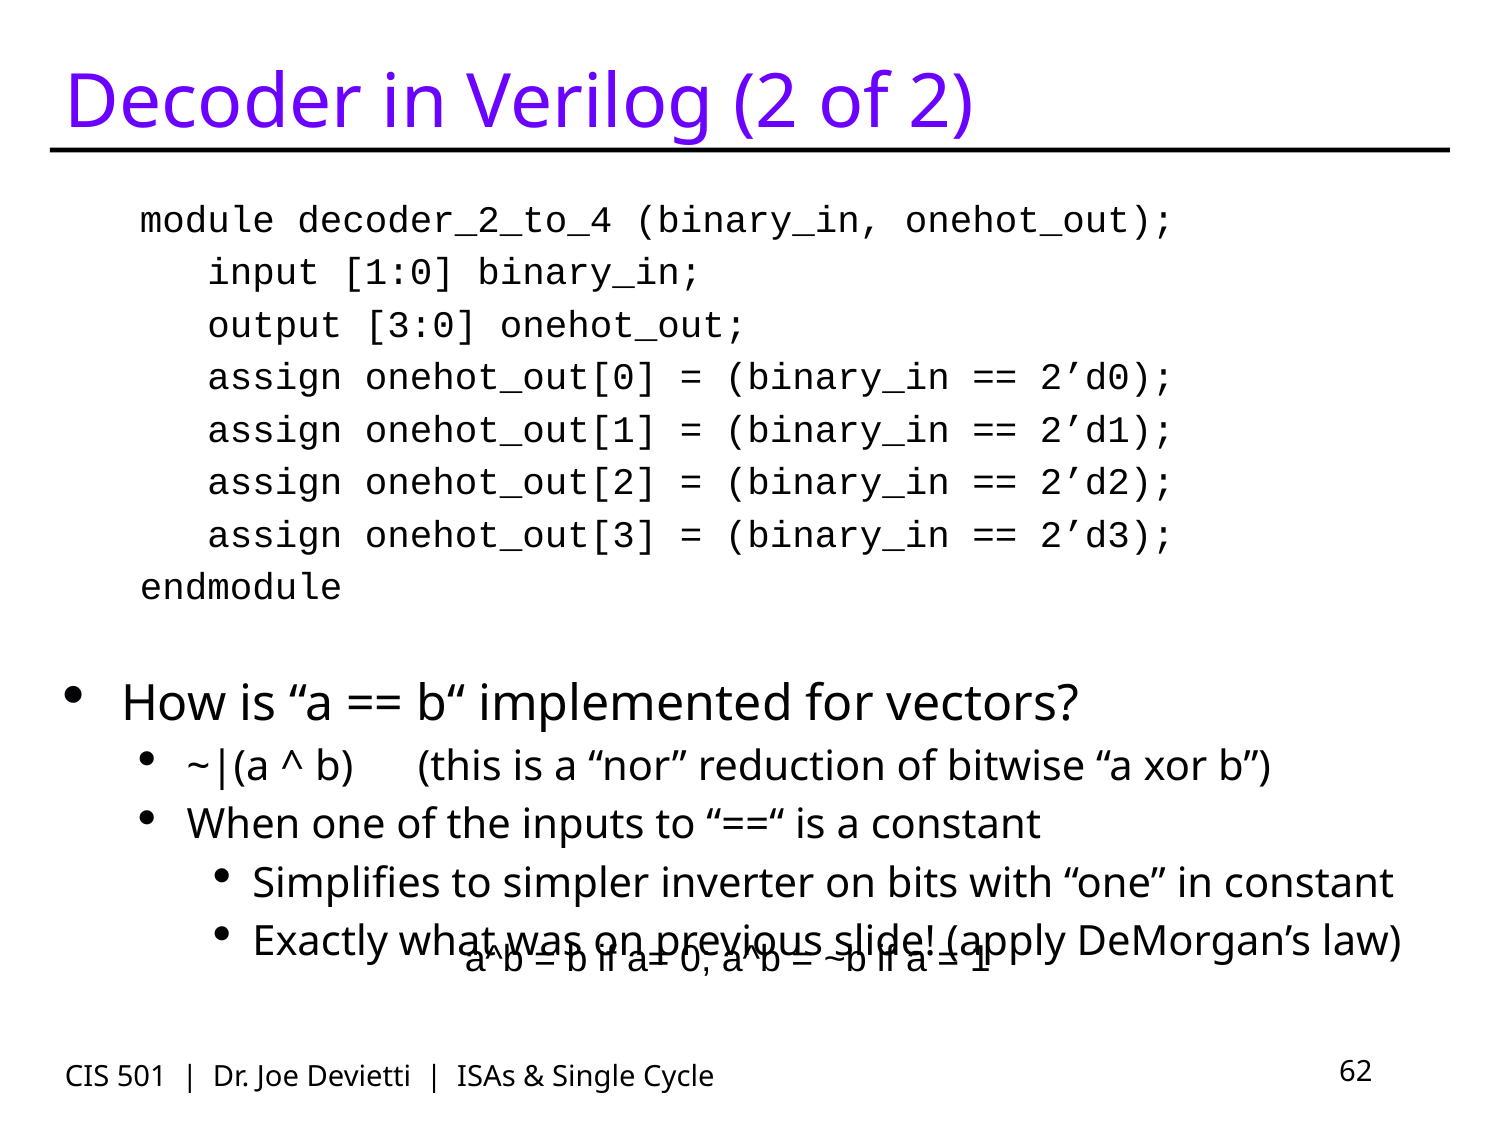

Decoder in Verilog (2 of 2)
module decoder_2_to_4 (binary_in, onehot_out);
 input [1:0] binary_in;
 output [3:0] onehot_out;
 assign onehot_out[0] = (binary_in == 2’d0);
 assign onehot_out[1] = (binary_in == 2’d1);
 assign onehot_out[2] = (binary_in == 2’d2);
 assign onehot_out[3] = (binary_in == 2’d3);
endmodule
How is “a == b“ implemented for vectors?
~|(a ^ b) (this is a “nor” reduction of bitwise “a xor b”)
When one of the inputs to “==“ is a constant
Simplifies to simpler inverter on bits with “one” in constant
Exactly what was on previous slide! (apply DeMorgan’s law)
a^b = b if a= 0; a^b = ~b if a = 1
CIS 501 | Dr. Joe Devietti | ISAs & Single Cycle
~((a0 ^ b0)| (a1^b1)) case a0 = 0, a1 = 1;
 = ~(0^b0) & ~(1^b1)
 = ~b0 & ~ ~b1
 = ~b0 & b1 as in previous slide.